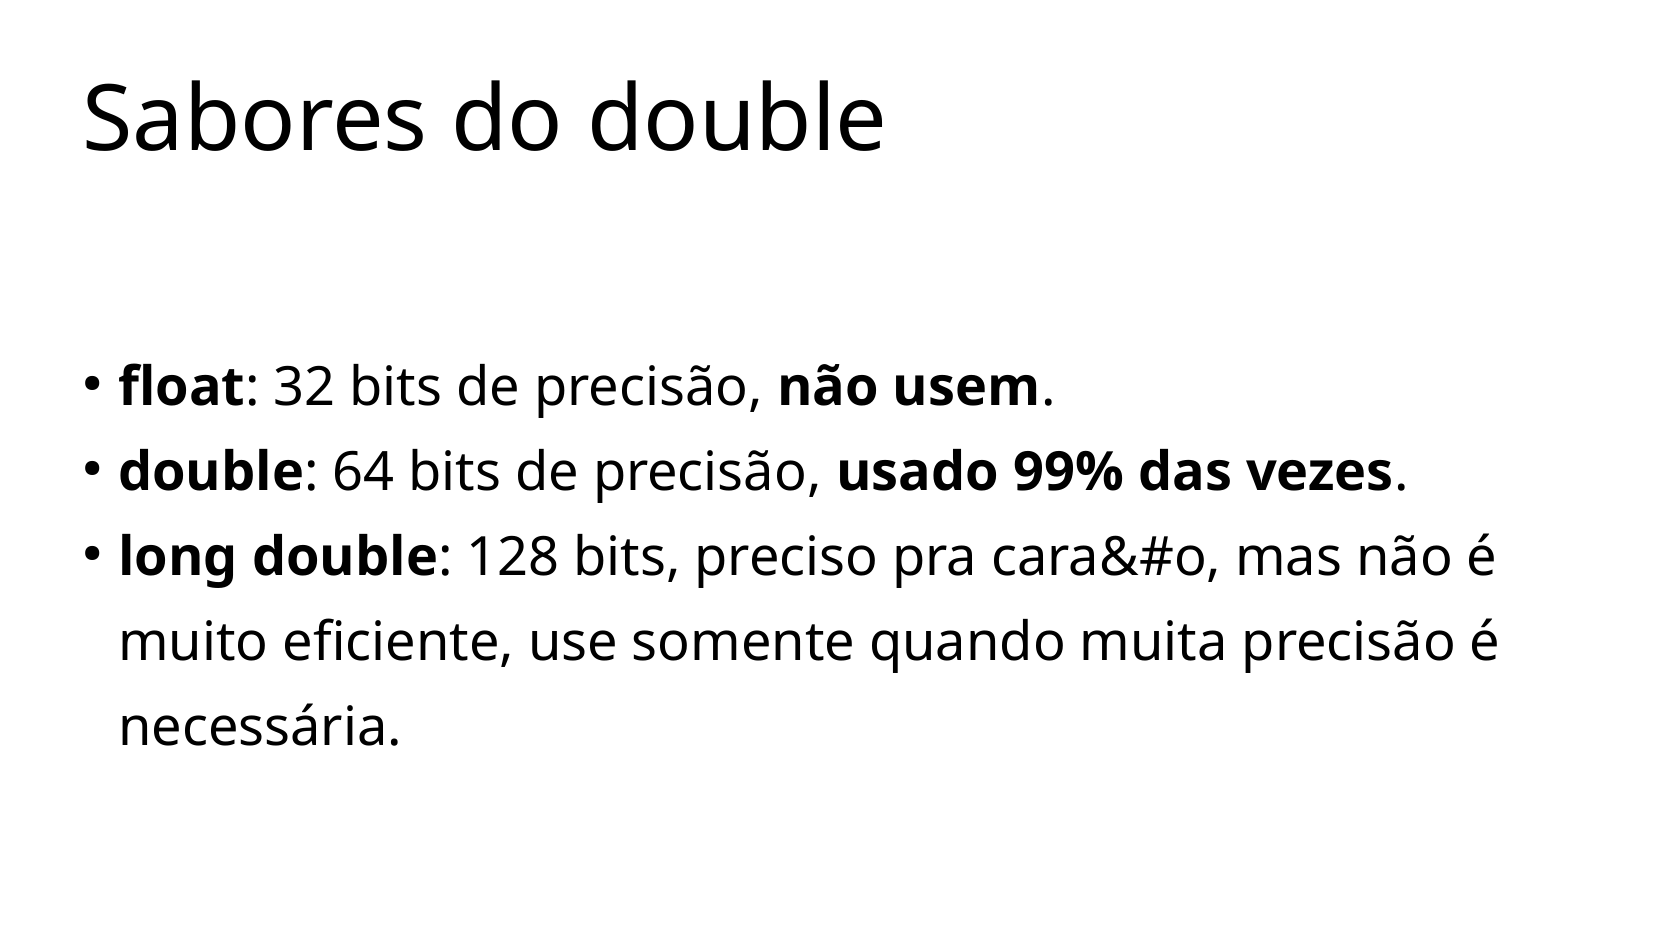

# Sabores do double
float: 32 bits de precisão, não usem.
double: 64 bits de precisão, usado 99% das vezes.
long double: 128 bits, preciso pra cara&#o, mas não é muito eficiente, use somente quando muita precisão é necessária.